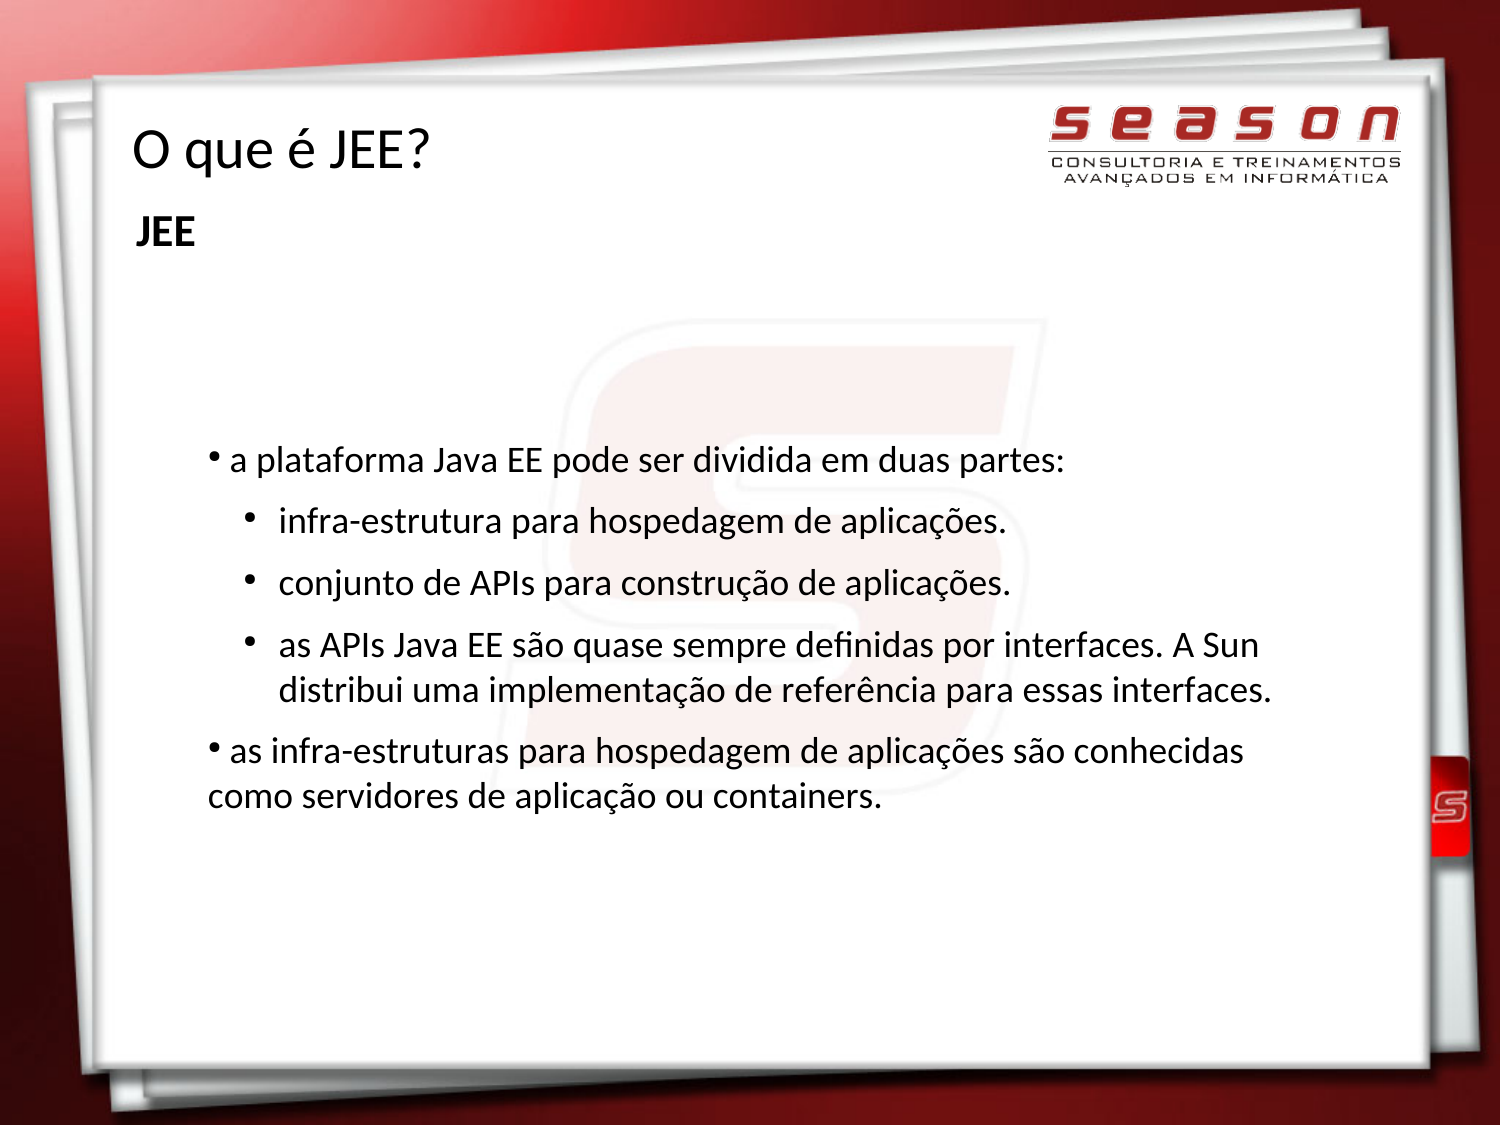

# O que é JEE?
JEE
 a plataforma Java EE pode ser dividida em duas partes:
infra-estrutura para hospedagem de aplicações.
conjunto de APIs para construção de aplicações.
as APIs Java EE são quase sempre definidas por interfaces. A Sun distribui uma implementação de referência para essas interfaces.
 as infra-estruturas para hospedagem de aplicações são conhecidas como servidores de aplicação ou containers.